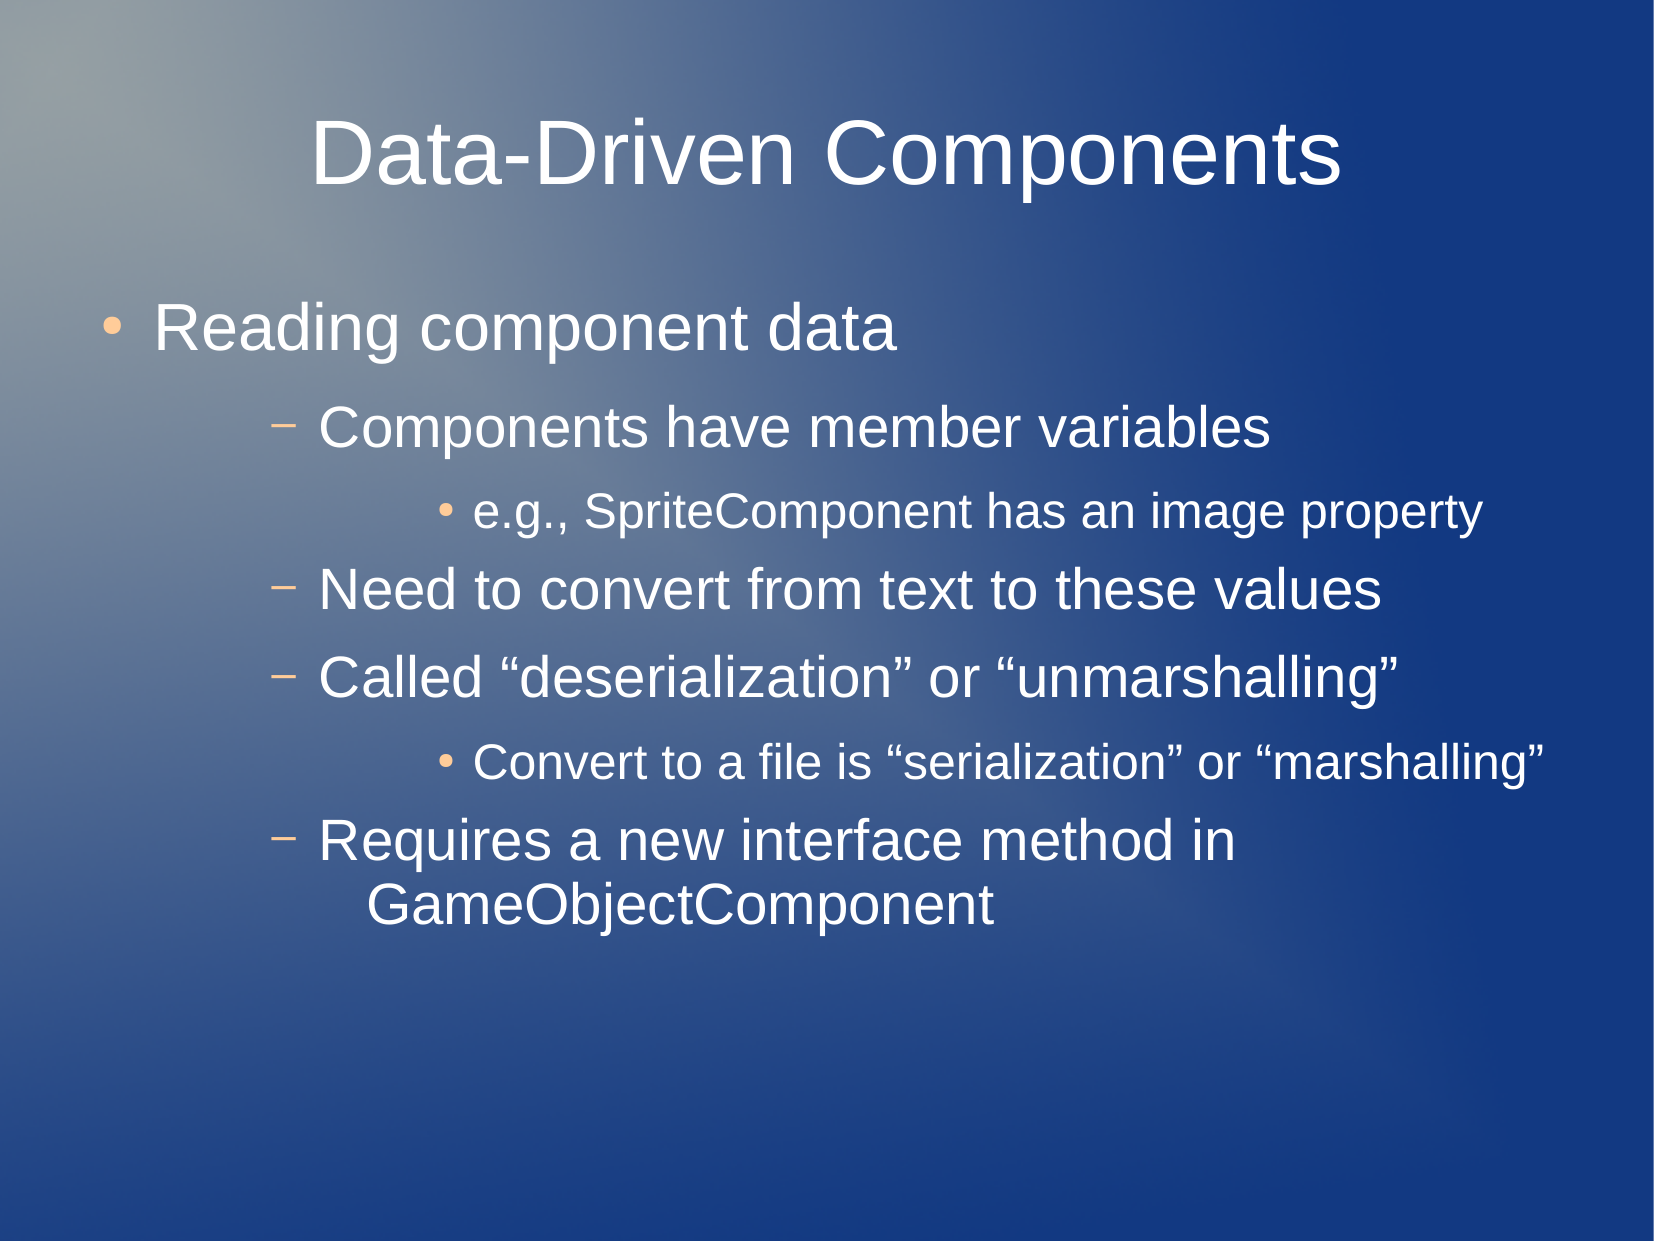

# Data-Driven Components
Reading component data
Components have member variables
e.g., SpriteComponent has an image property
Need to convert from text to these values
Called “deserialization” or “unmarshalling”
Convert to a file is “serialization” or “marshalling”
Requires a new interface method in GameObjectComponent